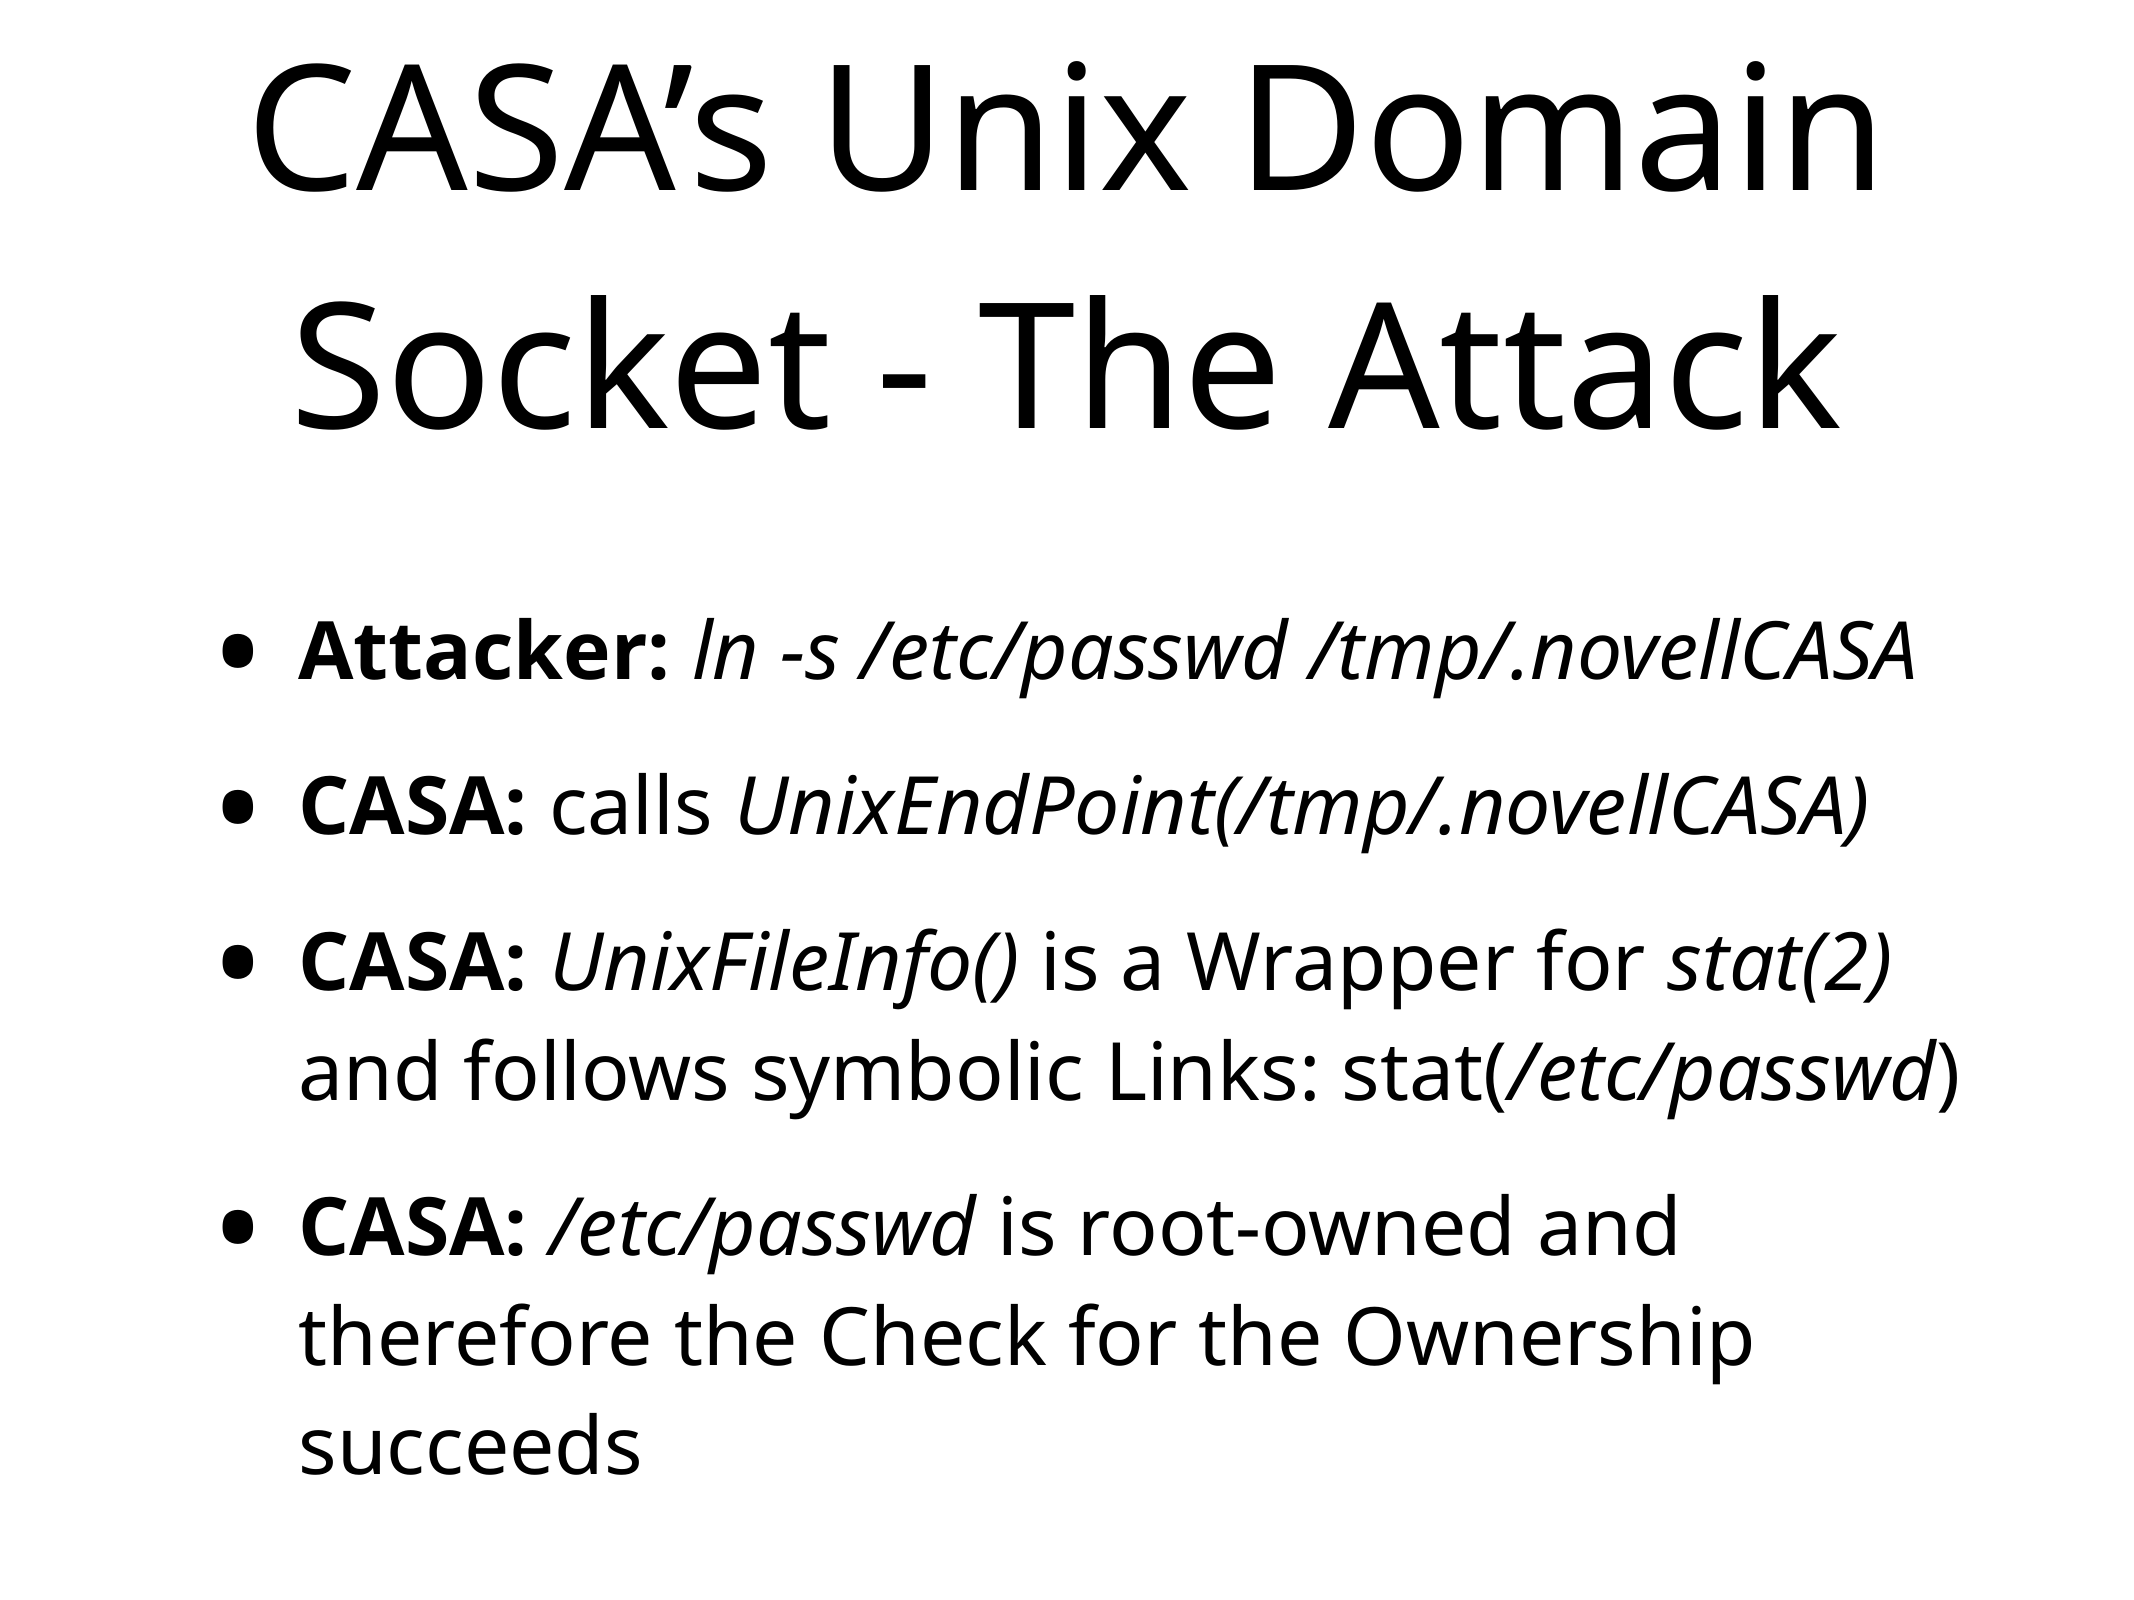

# CASA’s Unix Domain Socket - The Attack
Attacker: ln -s /etc/passwd /tmp/.novellCASA
CASA: calls UnixEndPoint(/tmp/.novellCASA)
CASA: UnixFileInfo() is a Wrapper for stat(2) and follows symbolic Links: stat(/etc/passwd)
CASA: /etc/passwd is root-owned and therefore the Check for the Ownership succeeds